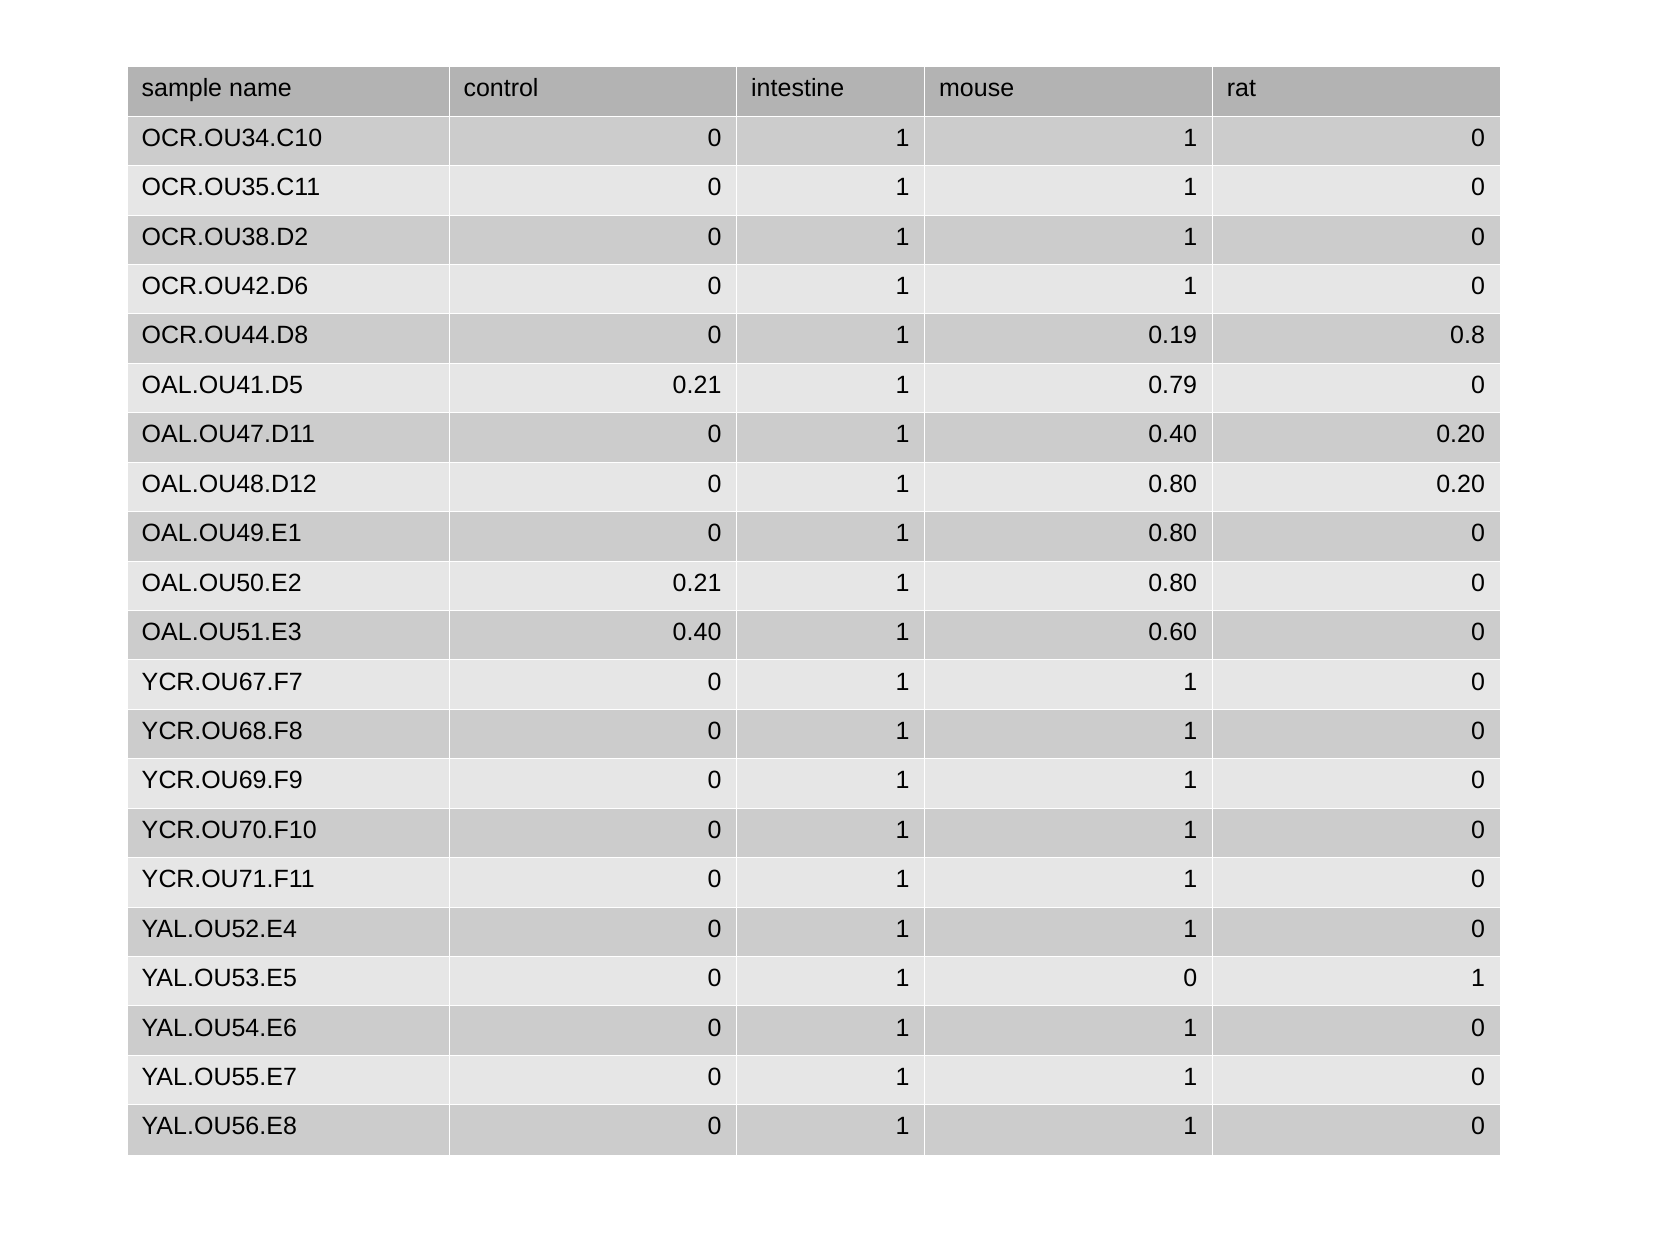

#
| sample name | control | intestine | mouse | rat |
| --- | --- | --- | --- | --- |
| OCR.OU34.C10 | 0 | 1 | 1 | 0 |
| OCR.OU35.C11 | 0 | 1 | 1 | 0 |
| OCR.OU38.D2 | 0 | 1 | 1 | 0 |
| OCR.OU42.D6 | 0 | 1 | 1 | 0 |
| OCR.OU44.D8 | 0 | 1 | 0.19 | 0.8 |
| OAL.OU41.D5 | 0.21 | 1 | 0.79 | 0 |
| OAL.OU47.D11 | 0 | 1 | 0.40 | 0.20 |
| OAL.OU48.D12 | 0 | 1 | 0.80 | 0.20 |
| OAL.OU49.E1 | 0 | 1 | 0.80 | 0 |
| OAL.OU50.E2 | 0.21 | 1 | 0.80 | 0 |
| OAL.OU51.E3 | 0.40 | 1 | 0.60 | 0 |
| YCR.OU67.F7 | 0 | 1 | 1 | 0 |
| YCR.OU68.F8 | 0 | 1 | 1 | 0 |
| YCR.OU69.F9 | 0 | 1 | 1 | 0 |
| YCR.OU70.F10 | 0 | 1 | 1 | 0 |
| YCR.OU71.F11 | 0 | 1 | 1 | 0 |
| YAL.OU52.E4 | 0 | 1 | 1 | 0 |
| YAL.OU53.E5 | 0 | 1 | 0 | 1 |
| YAL.OU54.E6 | 0 | 1 | 1 | 0 |
| YAL.OU55.E7 | 0 | 1 | 1 | 0 |
| YAL.OU56.E8 | 0 | 1 | 1 | 0 |